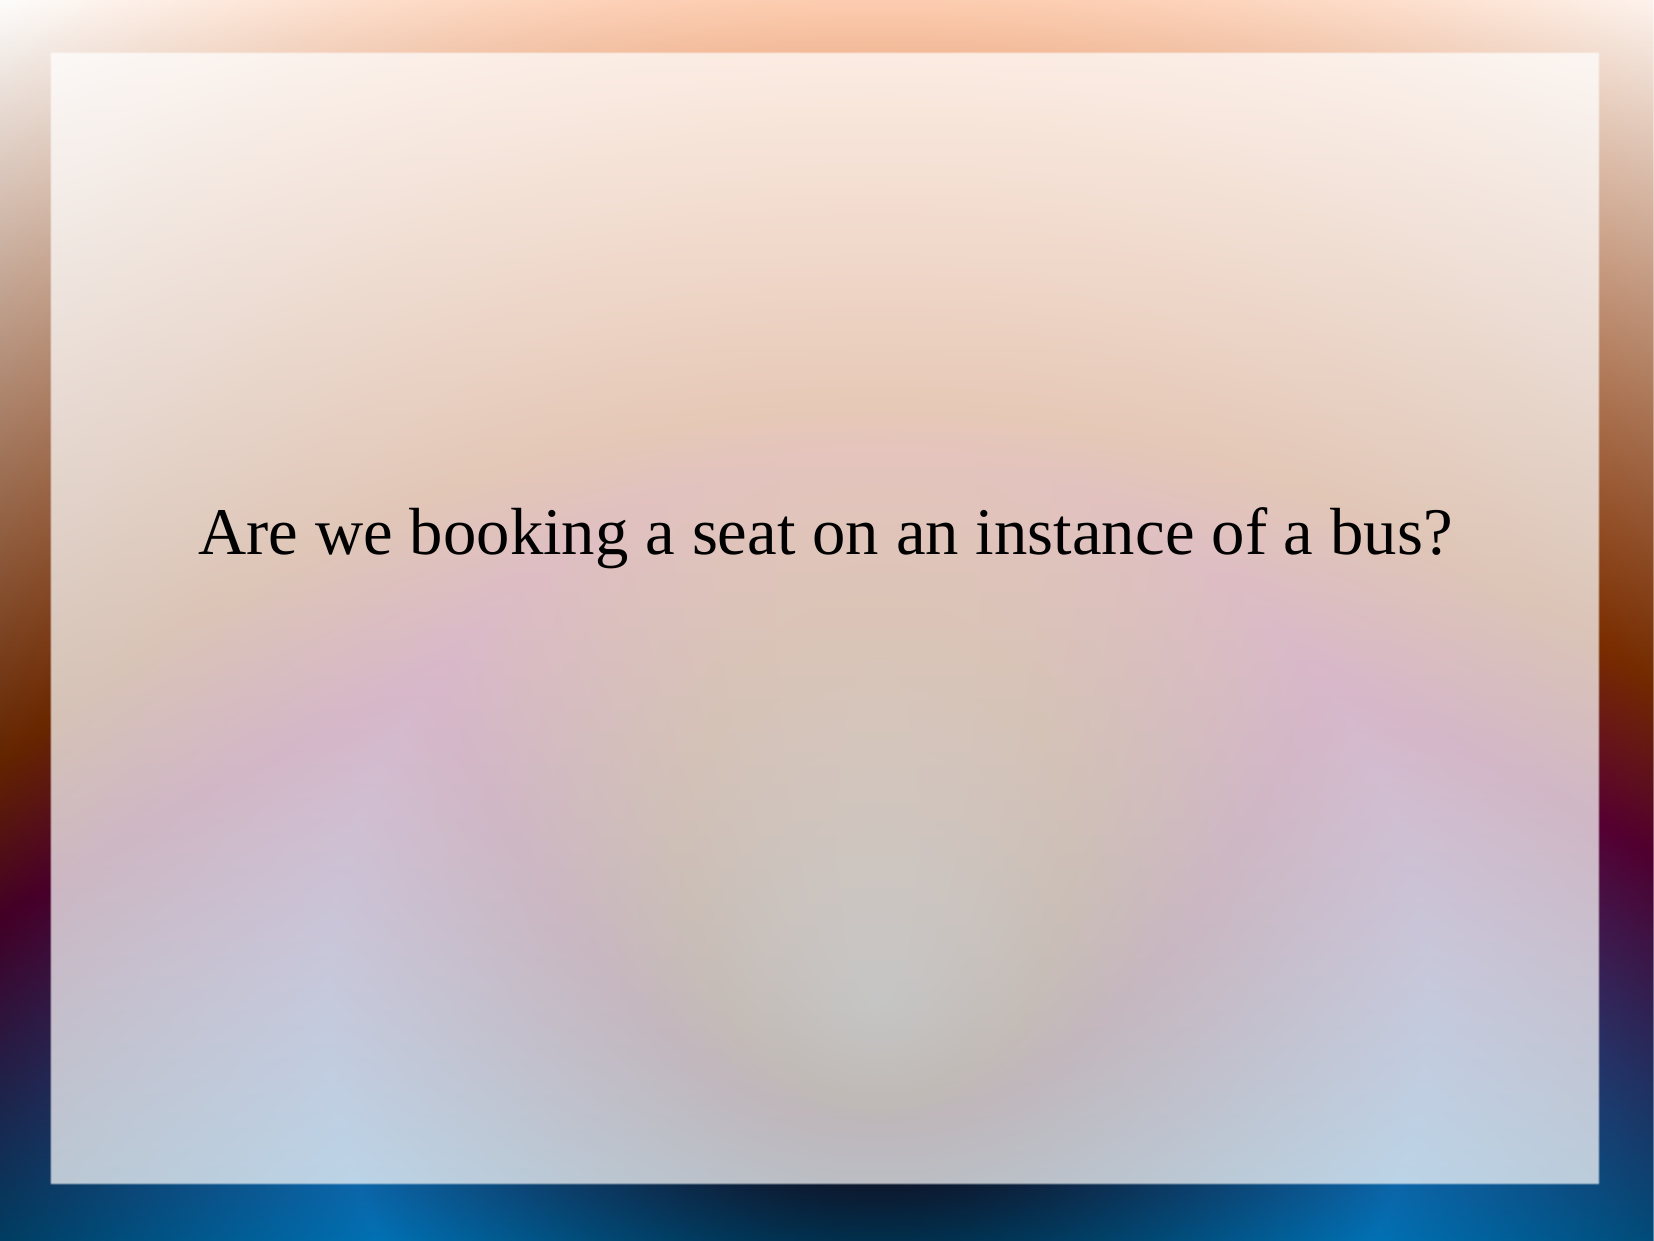

# Are we booking a seat on an instance of a bus?